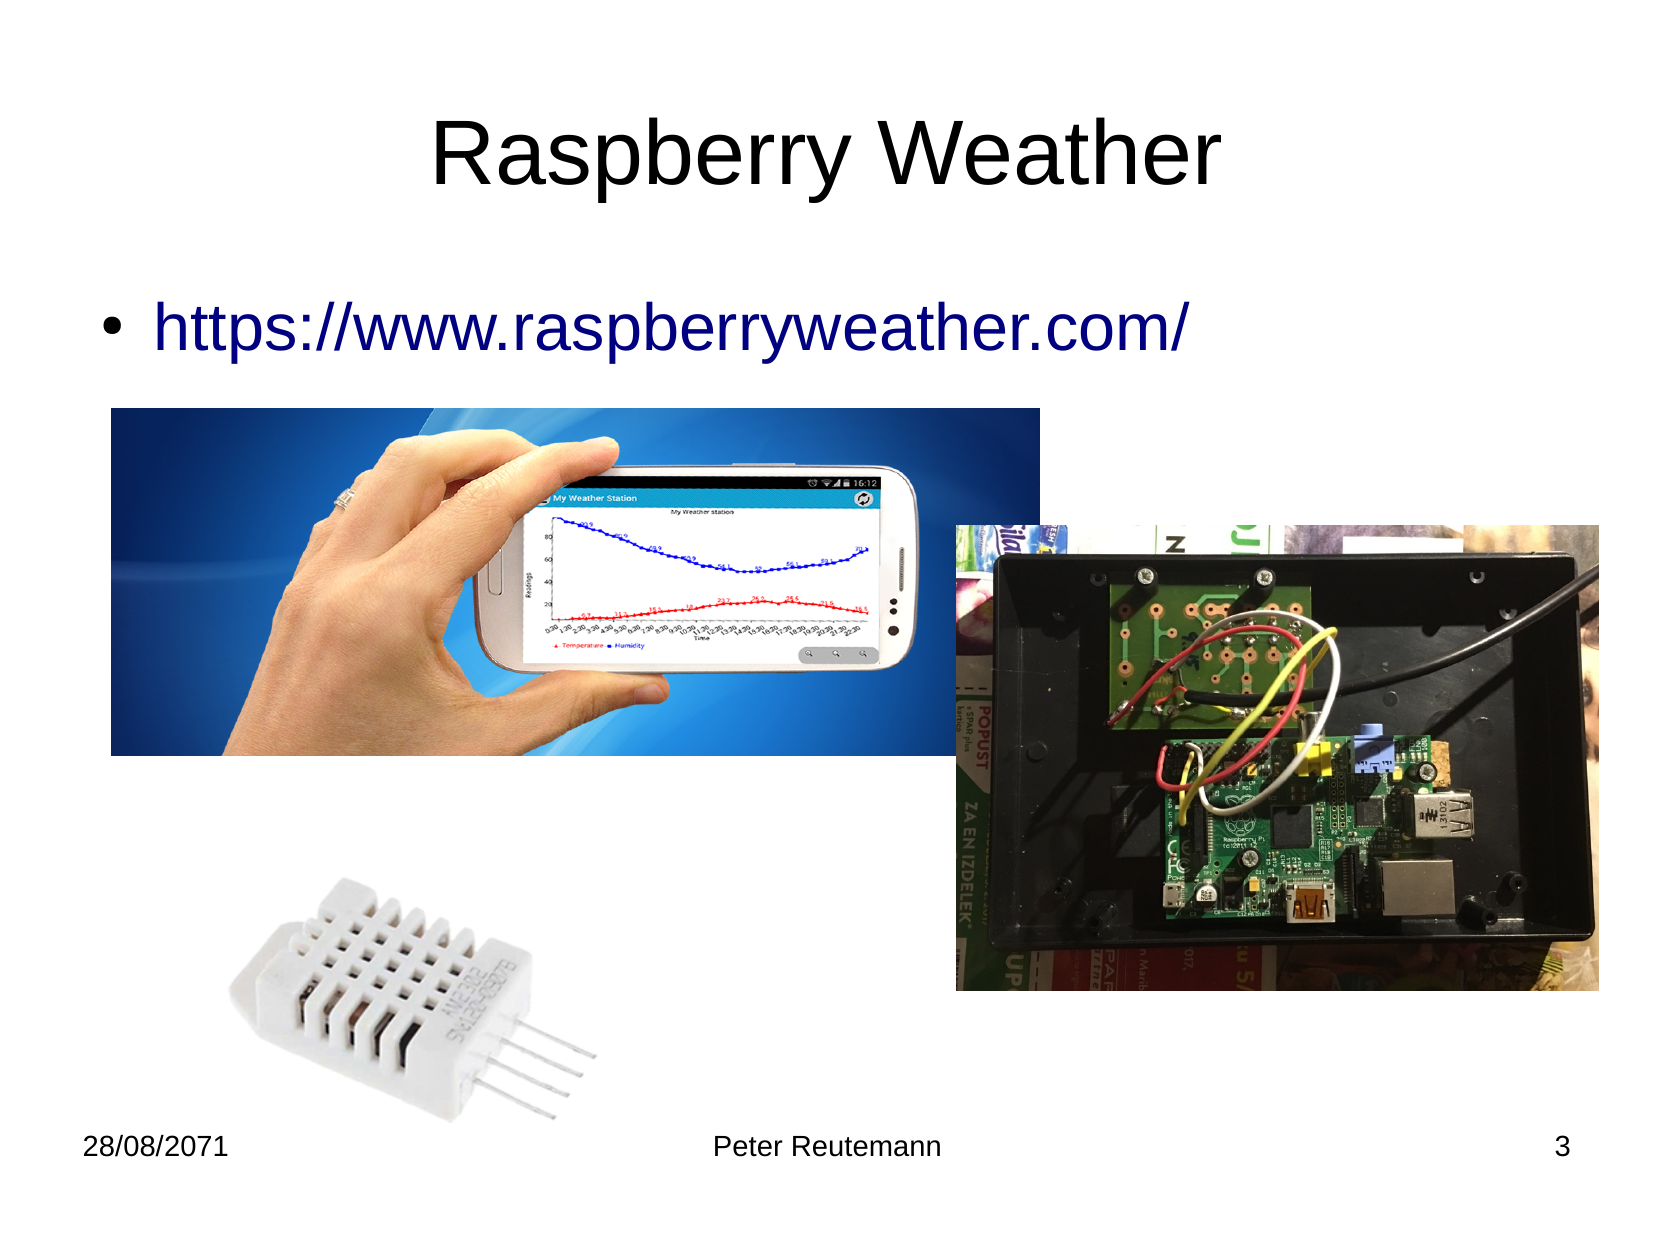

# Raspberry Weather
https://www.raspberryweather.com/
28/08/2071
Peter Reutemann
3